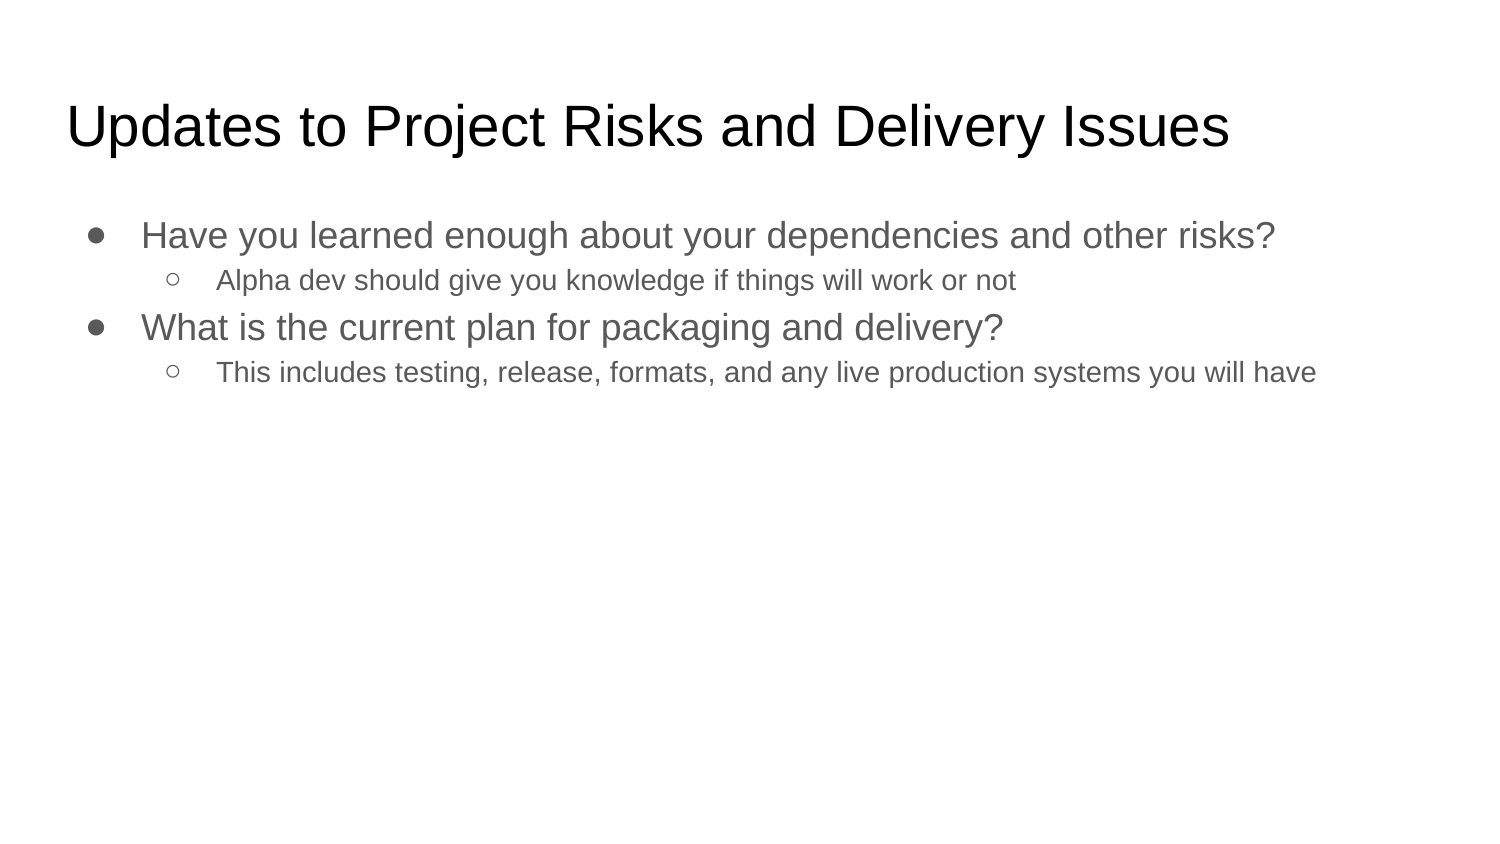

# Updates to Project Risks and Delivery Issues
Have you learned enough about your dependencies and other risks?
Alpha dev should give you knowledge if things will work or not
What is the current plan for packaging and delivery?
This includes testing, release, formats, and any live production systems you will have